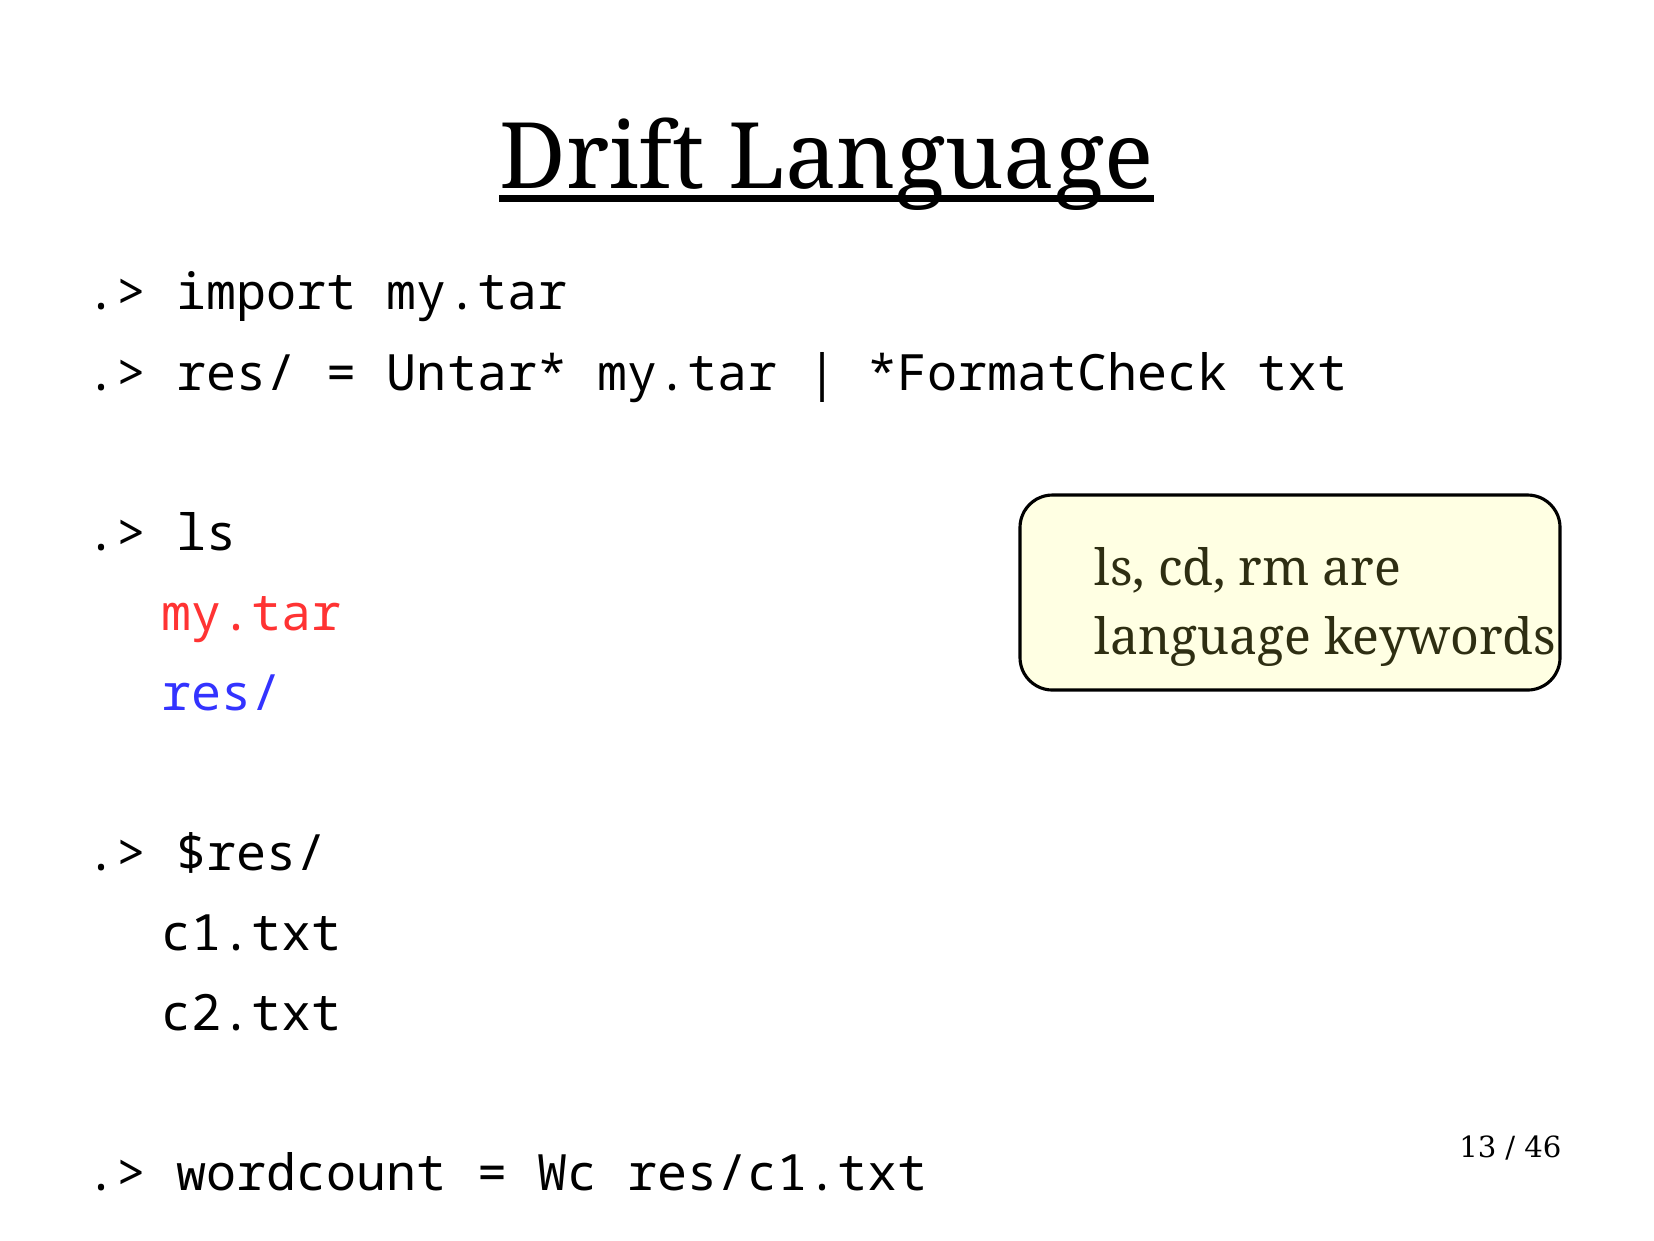

# Drift Language
.> import my.tar
.> res/ = Untar* my.tar | *FormatCheck txt
.> ls
	my.tar
	res/
.> $res/
	c1.txt
	c2.txt
.> wordcount = Wc res/c1.txt
ls, cd, rm are
language keywords
13